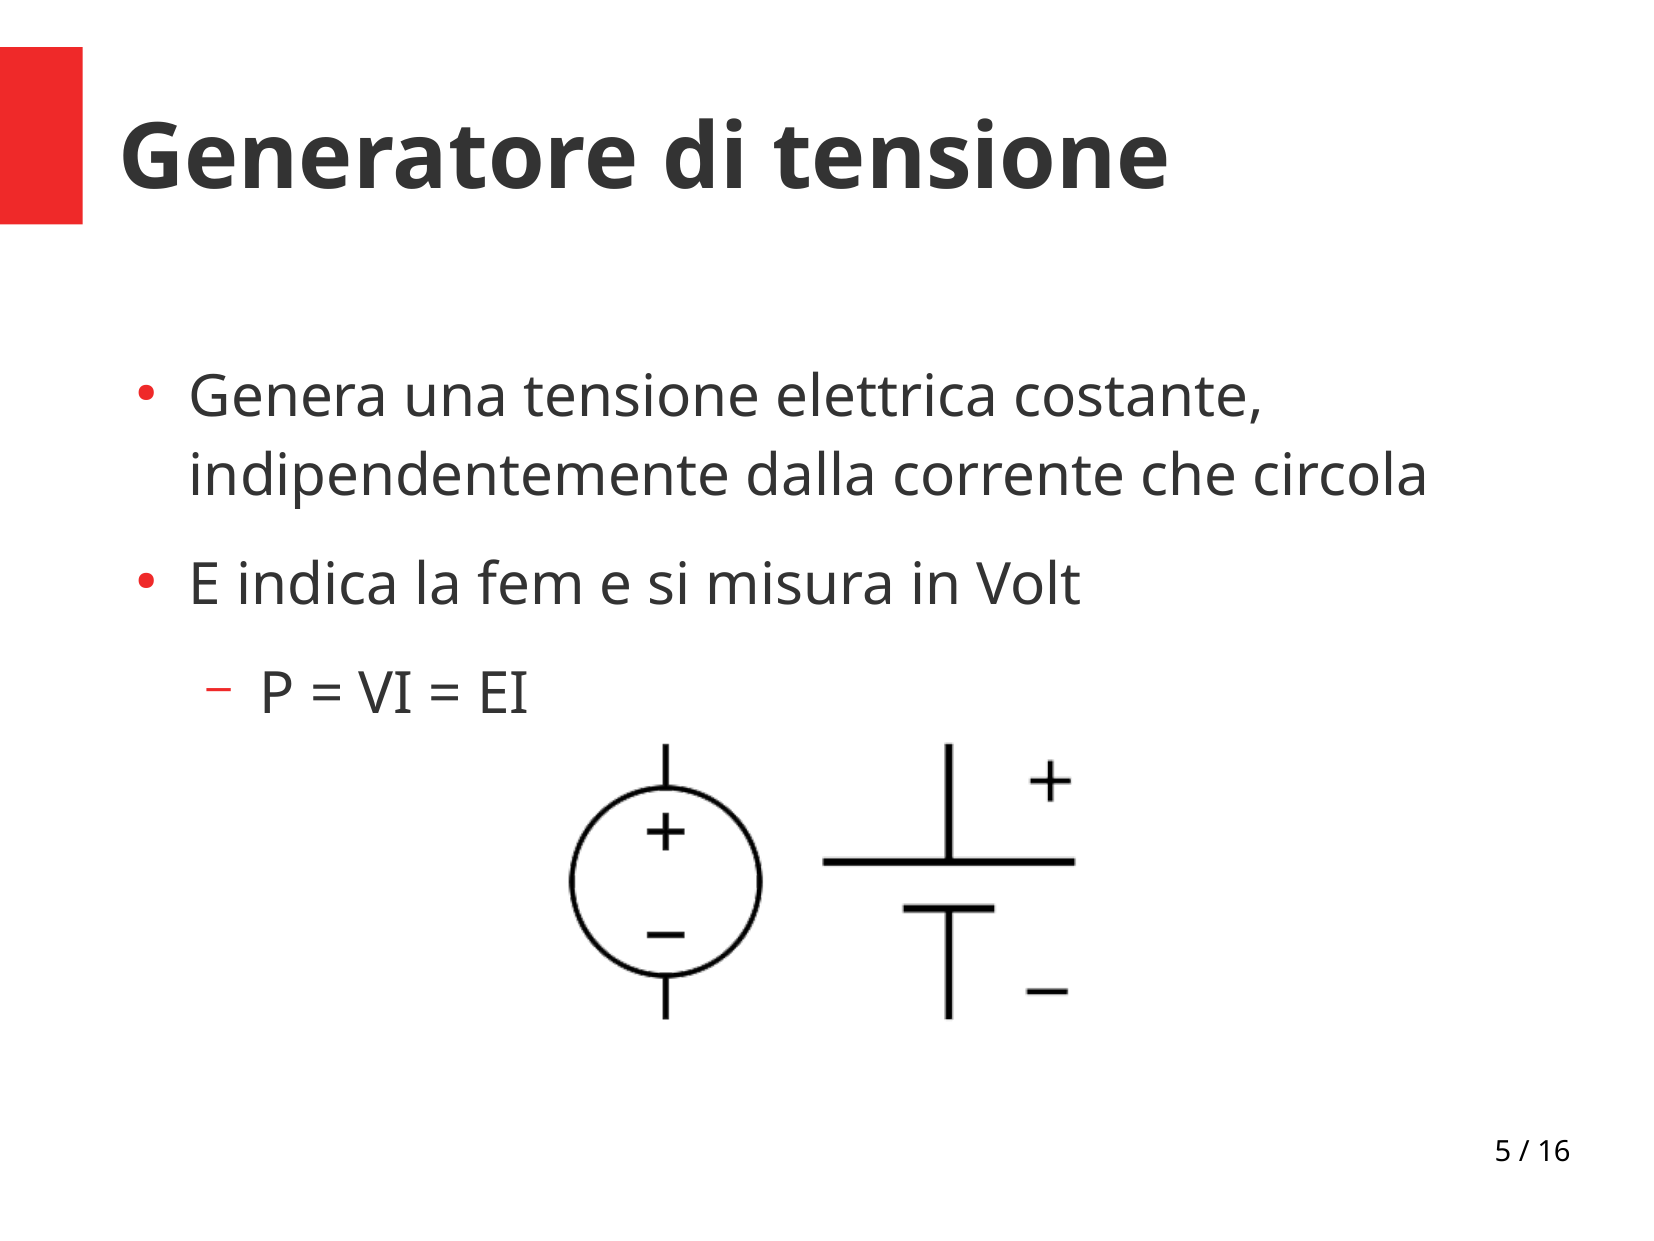

# Generatore di tensione
Genera una tensione elettrica costante, indipendentemente dalla corrente che circola
E indica la fem e si misura in Volt
P = VI = EI
5